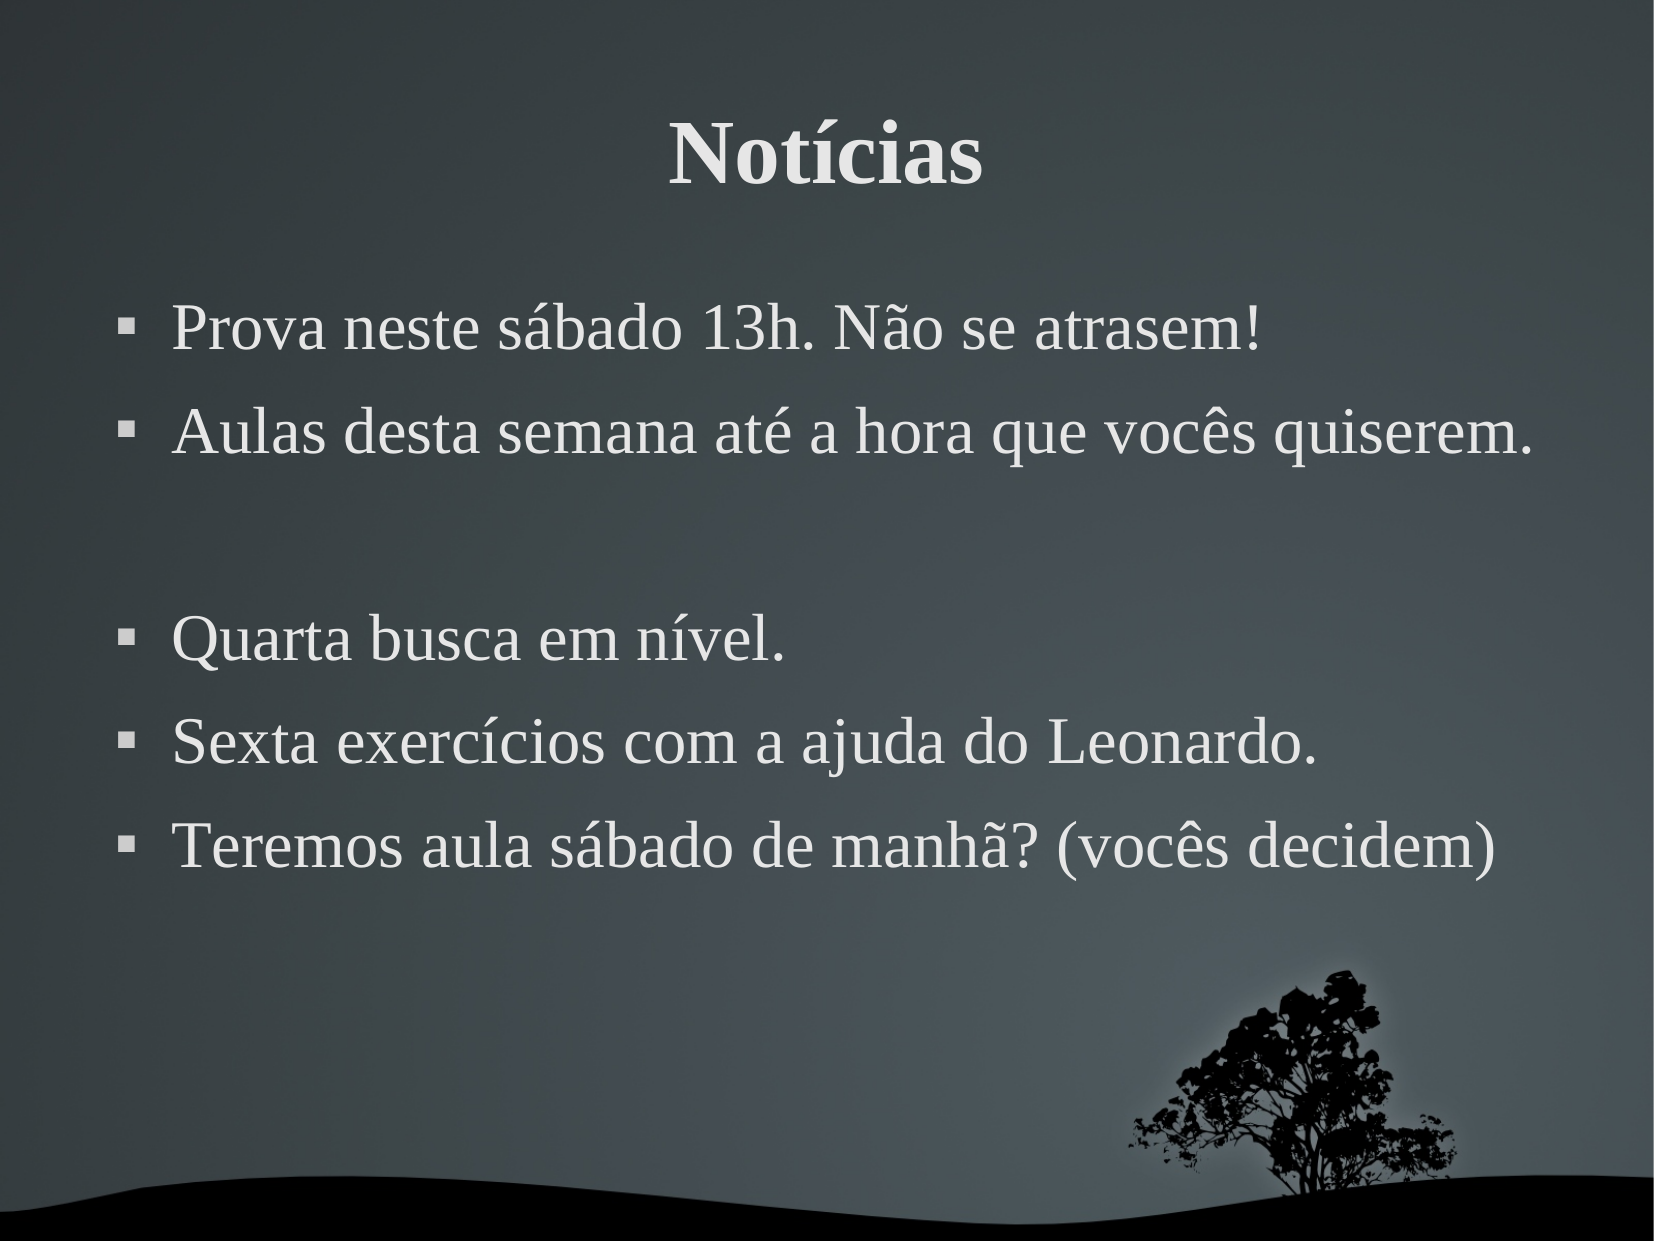

# Notícias
Prova neste sábado 13h. Não se atrasem!
Aulas desta semana até a hora que vocês quiserem.
Quarta busca em nível.
Sexta exercícios com a ajuda do Leonardo.
Teremos aula sábado de manhã? (vocês decidem)